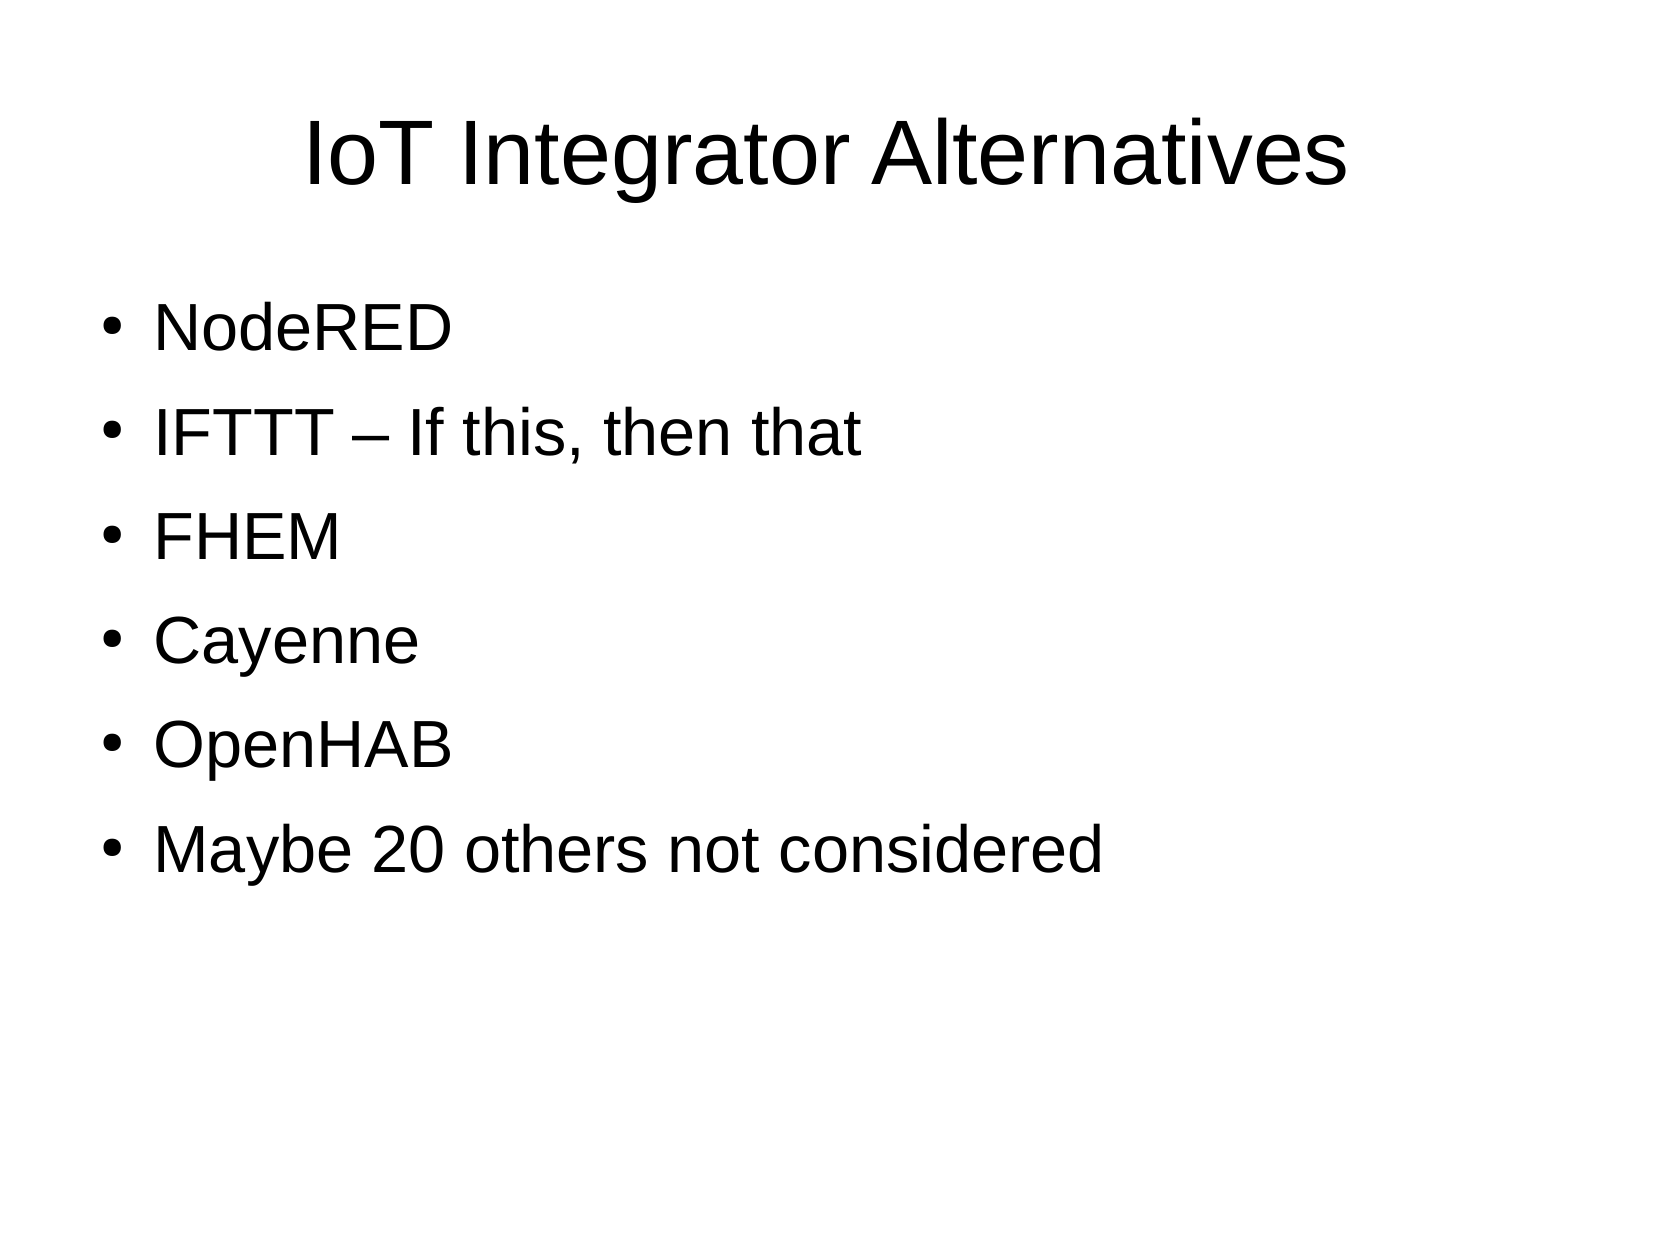

IoT Integrator Alternatives
# NodeRED
IFTTT – If this, then that
FHEM
Cayenne
OpenHAB
Maybe 20 others not considered